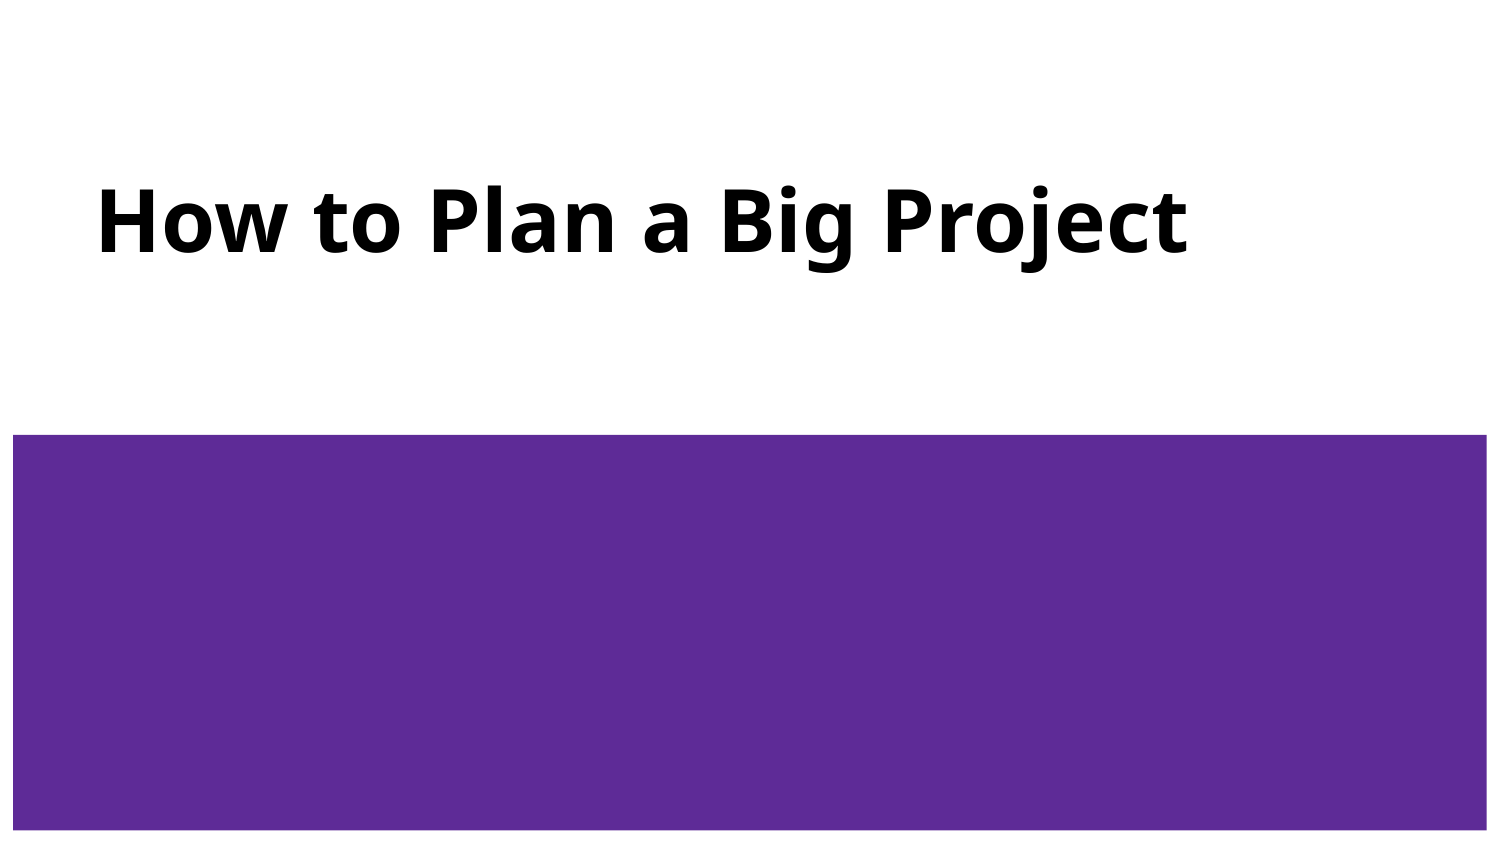

# How to Plan a Big Project